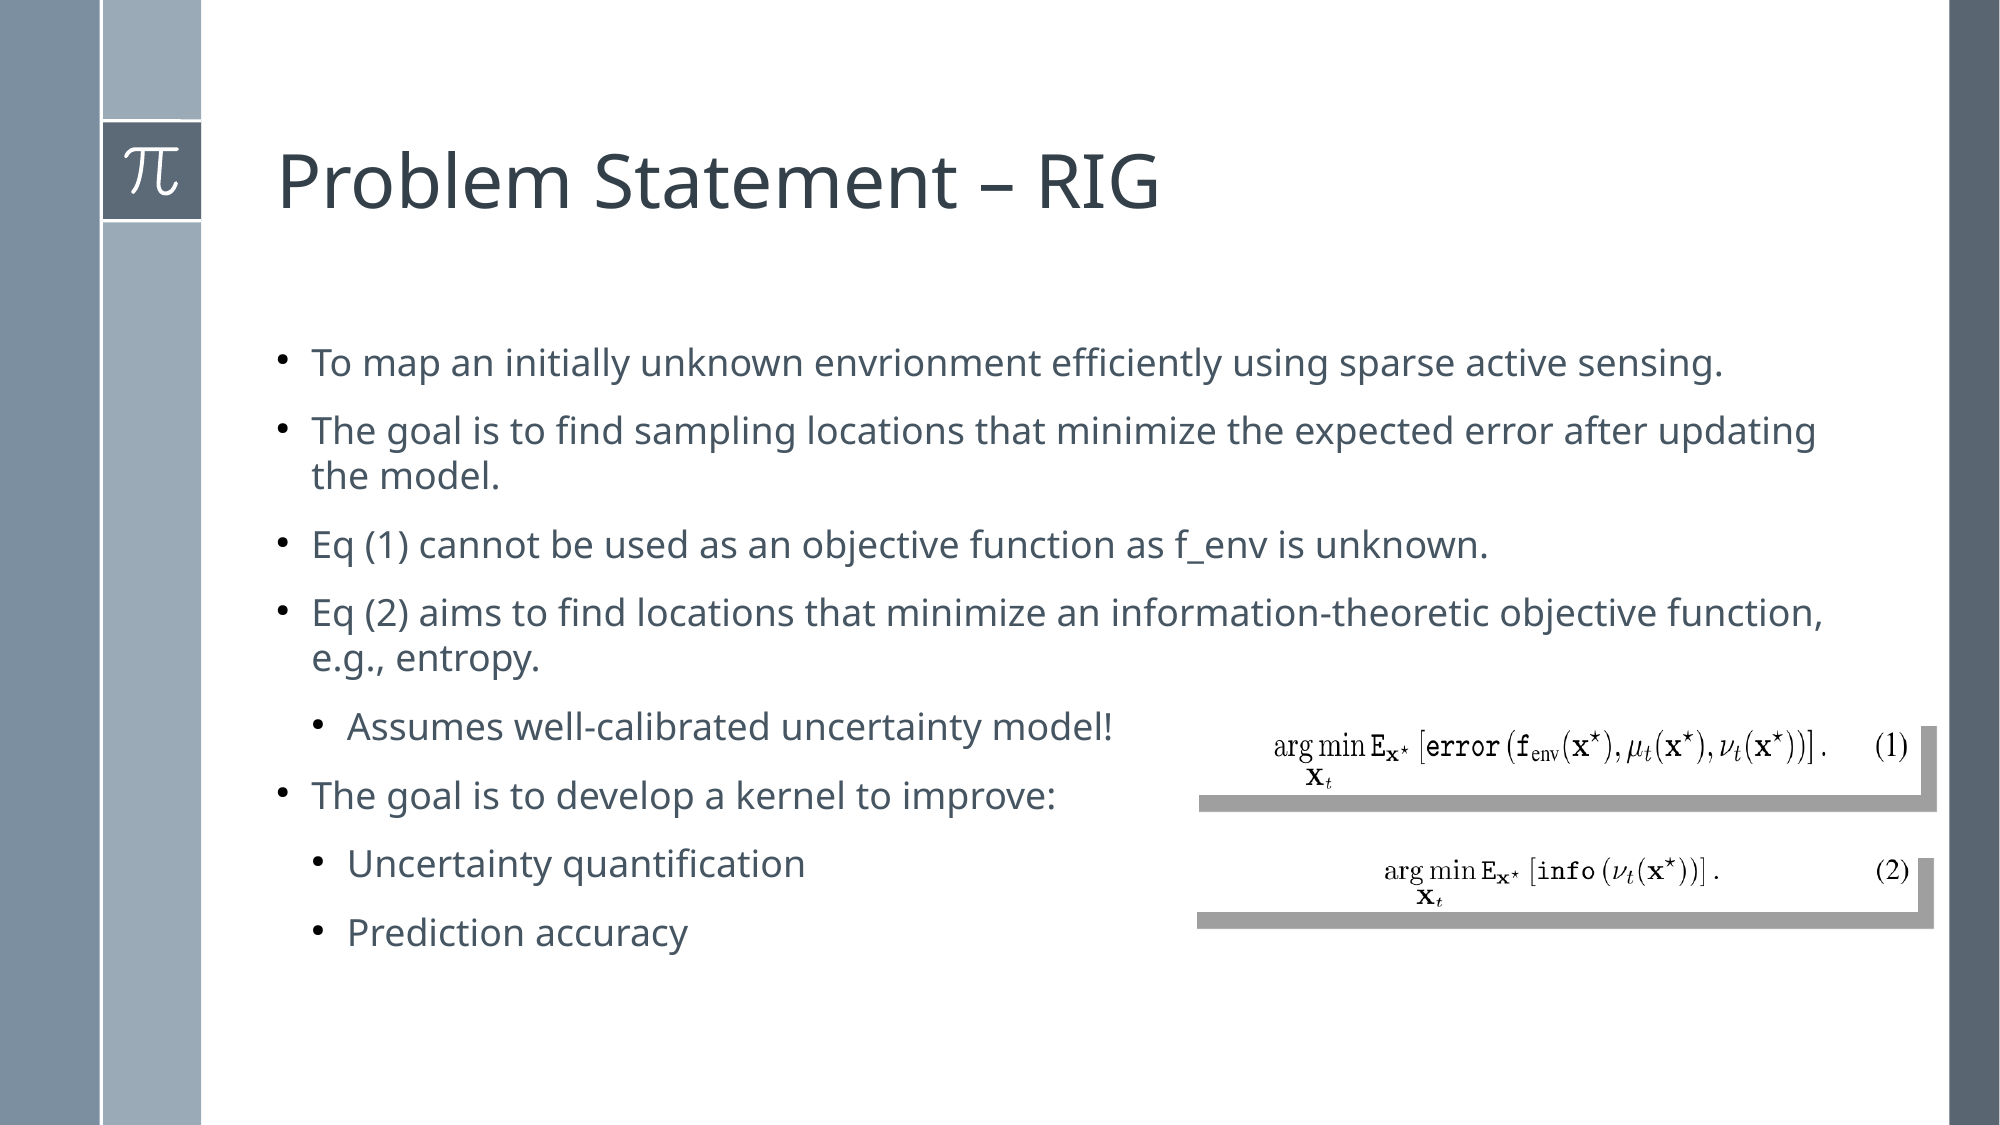

Problem Statement – RIG
To map an initially unknown envrionment efficiently using sparse active sensing.
The goal is to find sampling locations that minimize the expected error after updating the model.
Eq (1) cannot be used as an objective function as f_env is unknown.
Eq (2) aims to find locations that minimize an information-theoretic objective function, e.g., entropy.
Assumes well-calibrated uncertainty model!
The goal is to develop a kernel to improve:
Uncertainty quantification
Prediction accuracy